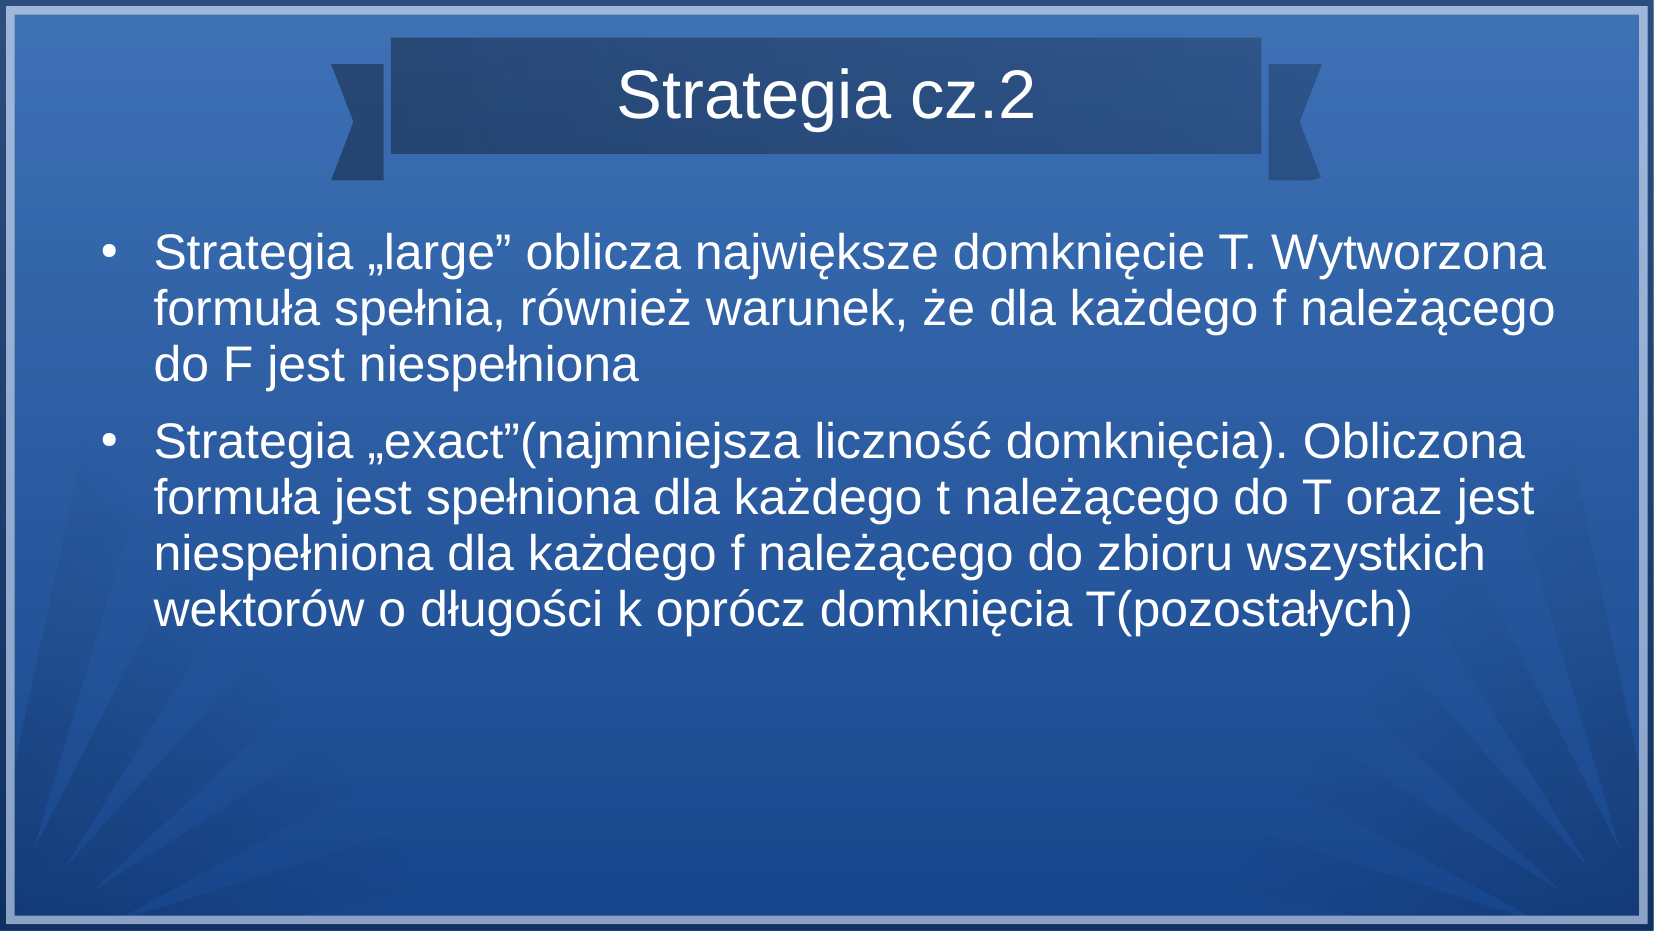

# Strategia cz.2
Strategia „large” oblicza największe domknięcie T. Wytworzona formuła spełnia, również warunek, że dla każdego f należącego do F jest niespełniona
Strategia „exact”(najmniejsza liczność domknięcia). Obliczona formuła jest spełniona dla każdego t należącego do T oraz jest niespełniona dla każdego f należącego do zbioru wszystkich wektorów o długości k oprócz domknięcia T(pozostałych)